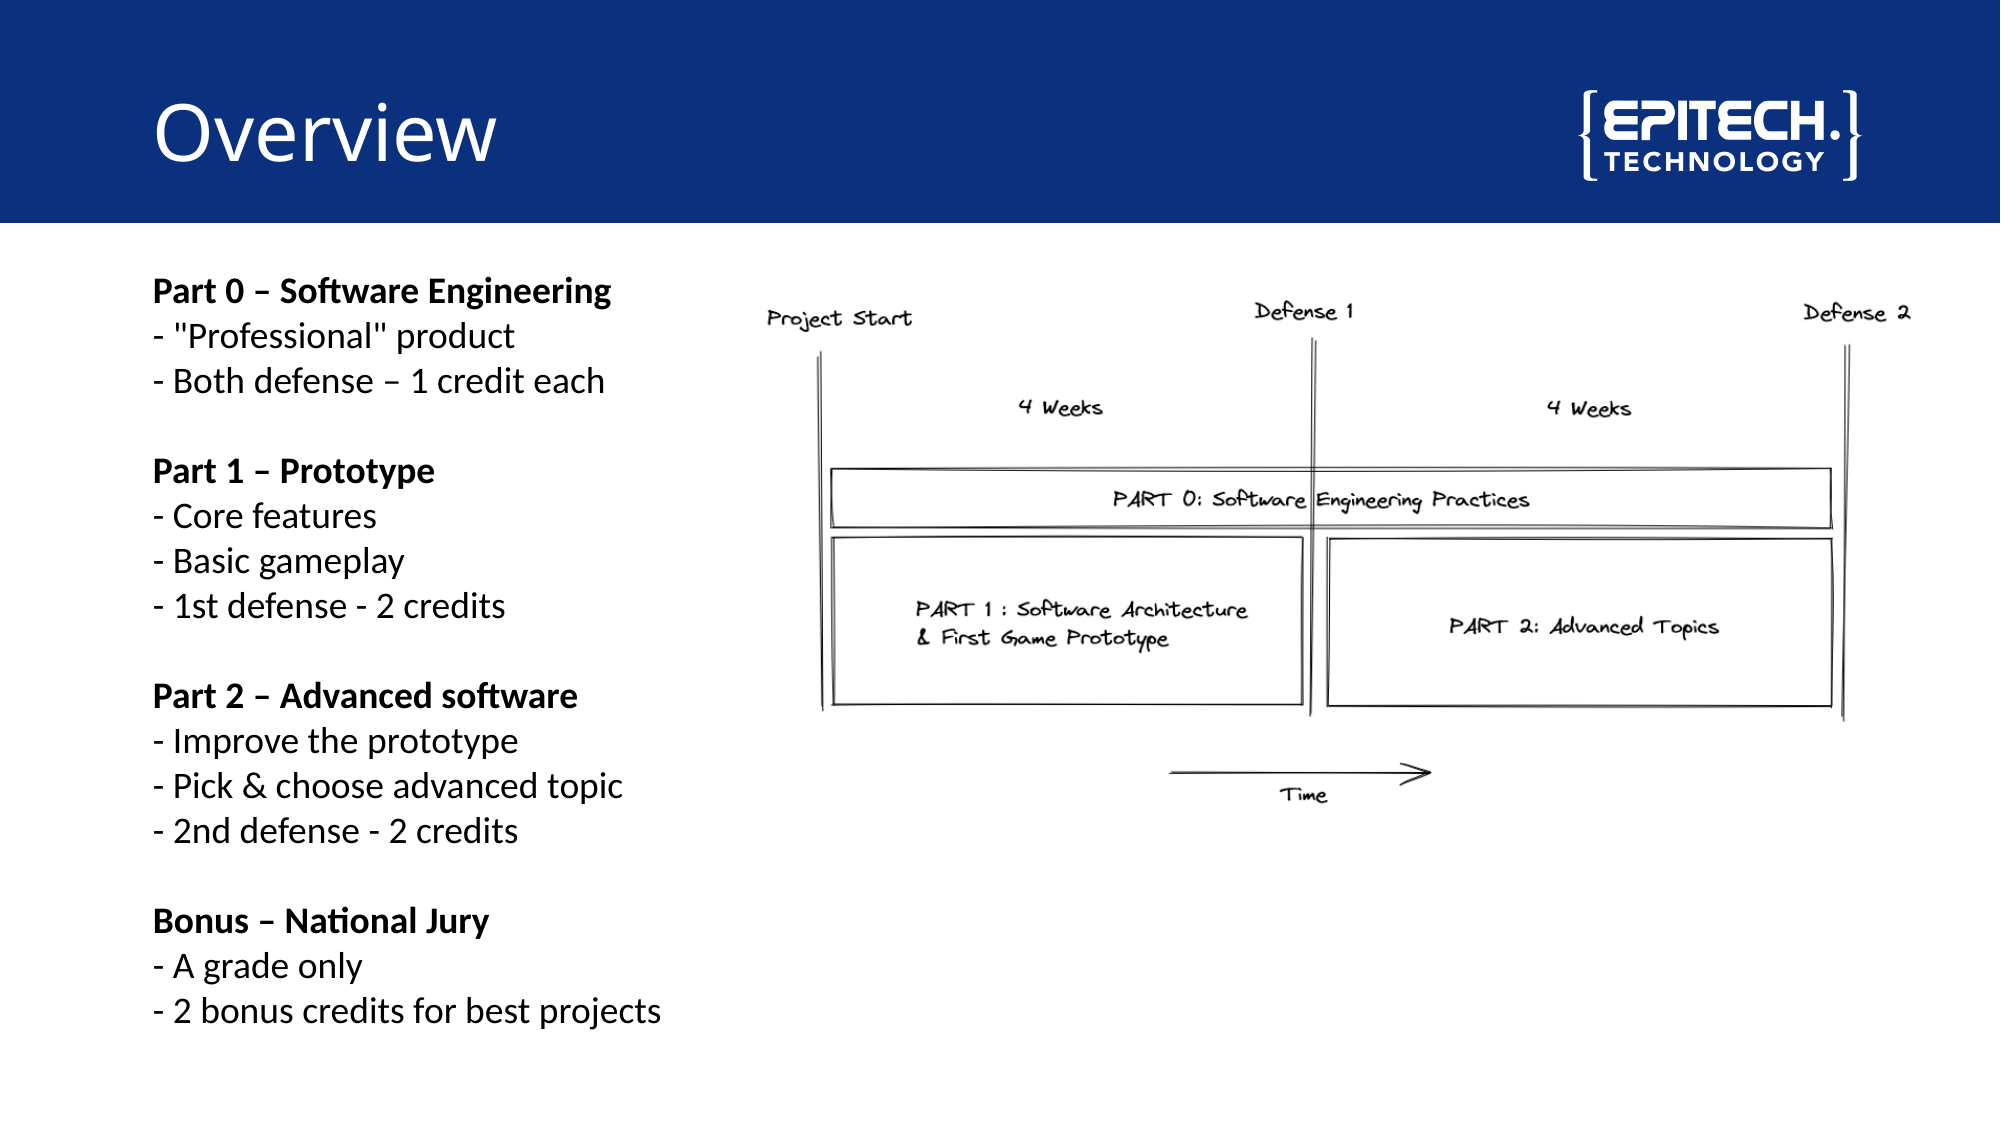

# Overview
Part 0 – Software Engineering
- "Professional" product
- Both defense – 1 credit each
Part 1 – Prototype
- Core features
- Basic gameplay
- 1st defense - 2 credits
Part 2 – Advanced software
- Improve the prototype
- Pick & choose advanced topic
- 2nd defense - 2 credits
Bonus – National Jury
- A grade only
- 2 bonus credits for best projects